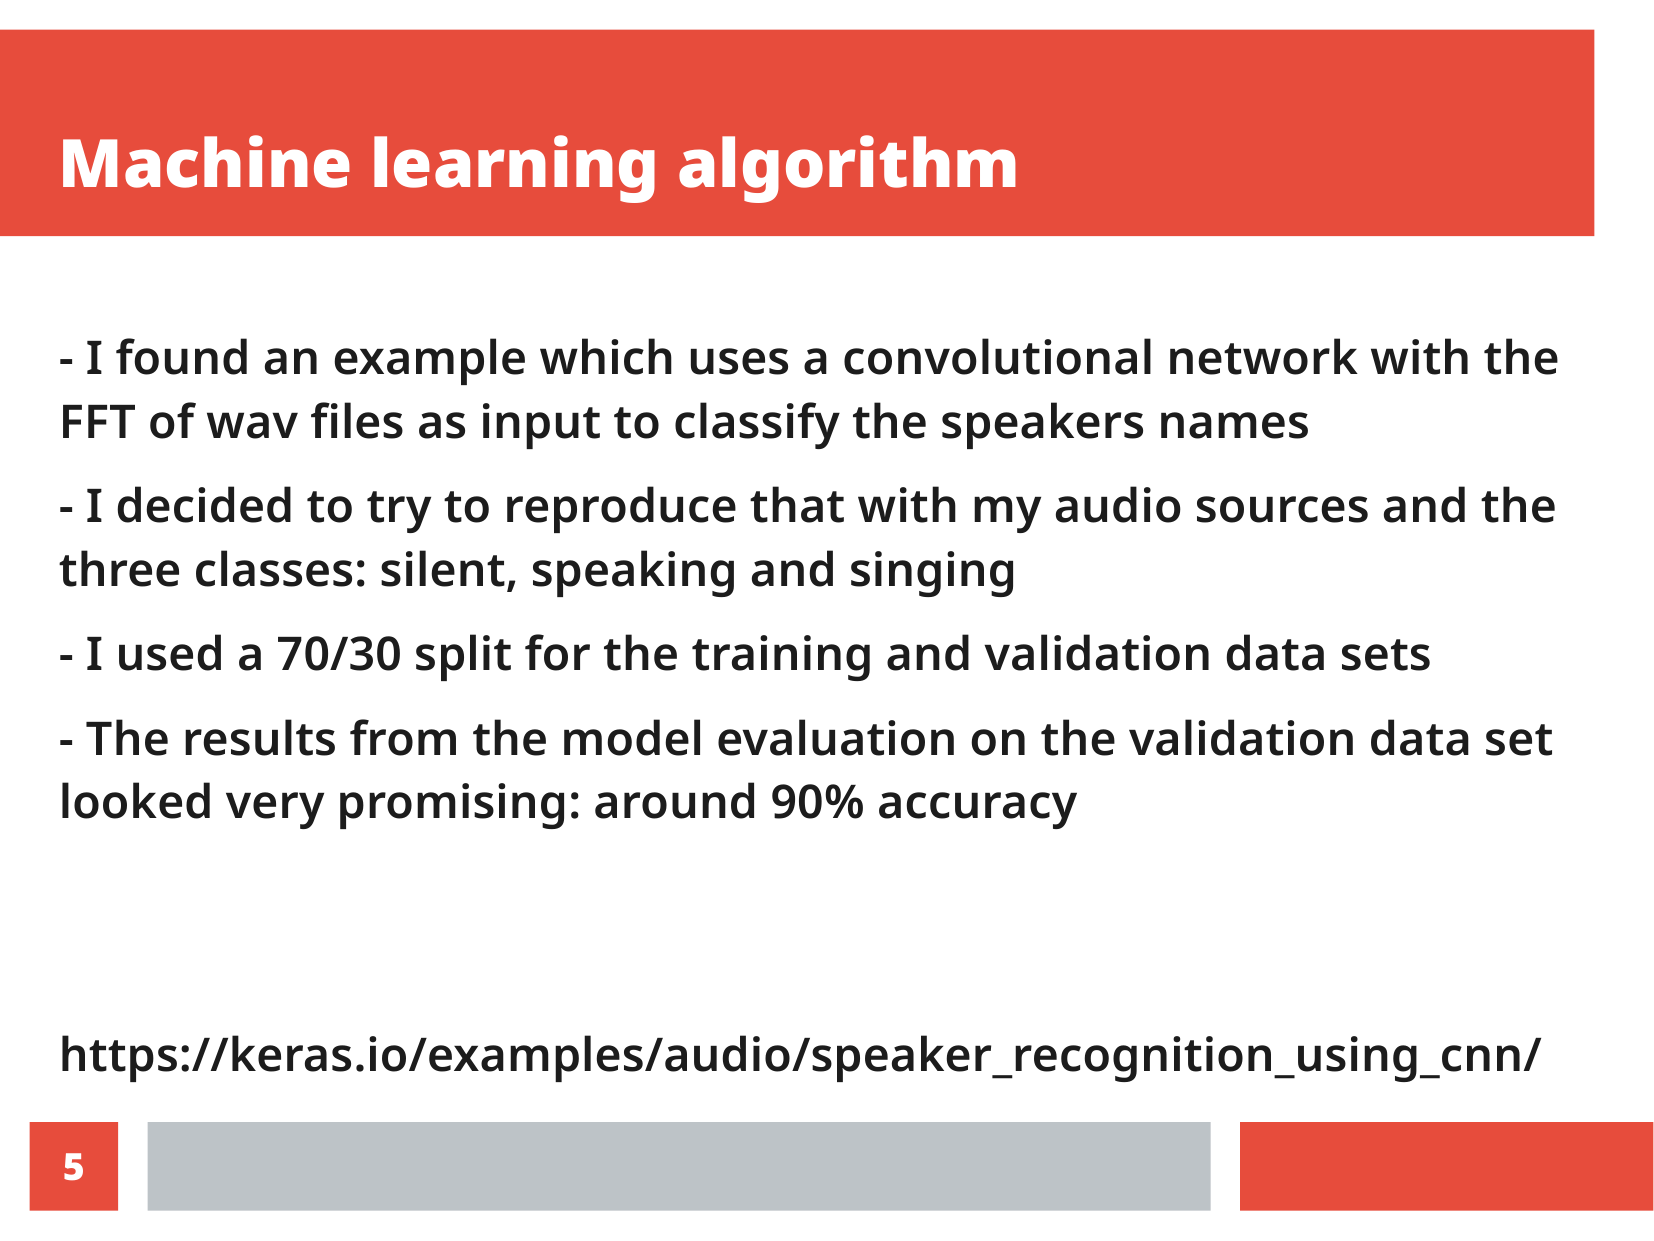

# Machine learning algorithm
- I found an example which uses a convolutional network with the FFT of wav files as input to classify the speakers names
- I decided to try to reproduce that with my audio sources and the three classes: silent, speaking and singing
- I used a 70/30 split for the training and validation data sets
- The results from the model evaluation on the validation data set looked very promising: around 90% accuracy
https://keras.io/examples/audio/speaker_recognition_using_cnn/
5